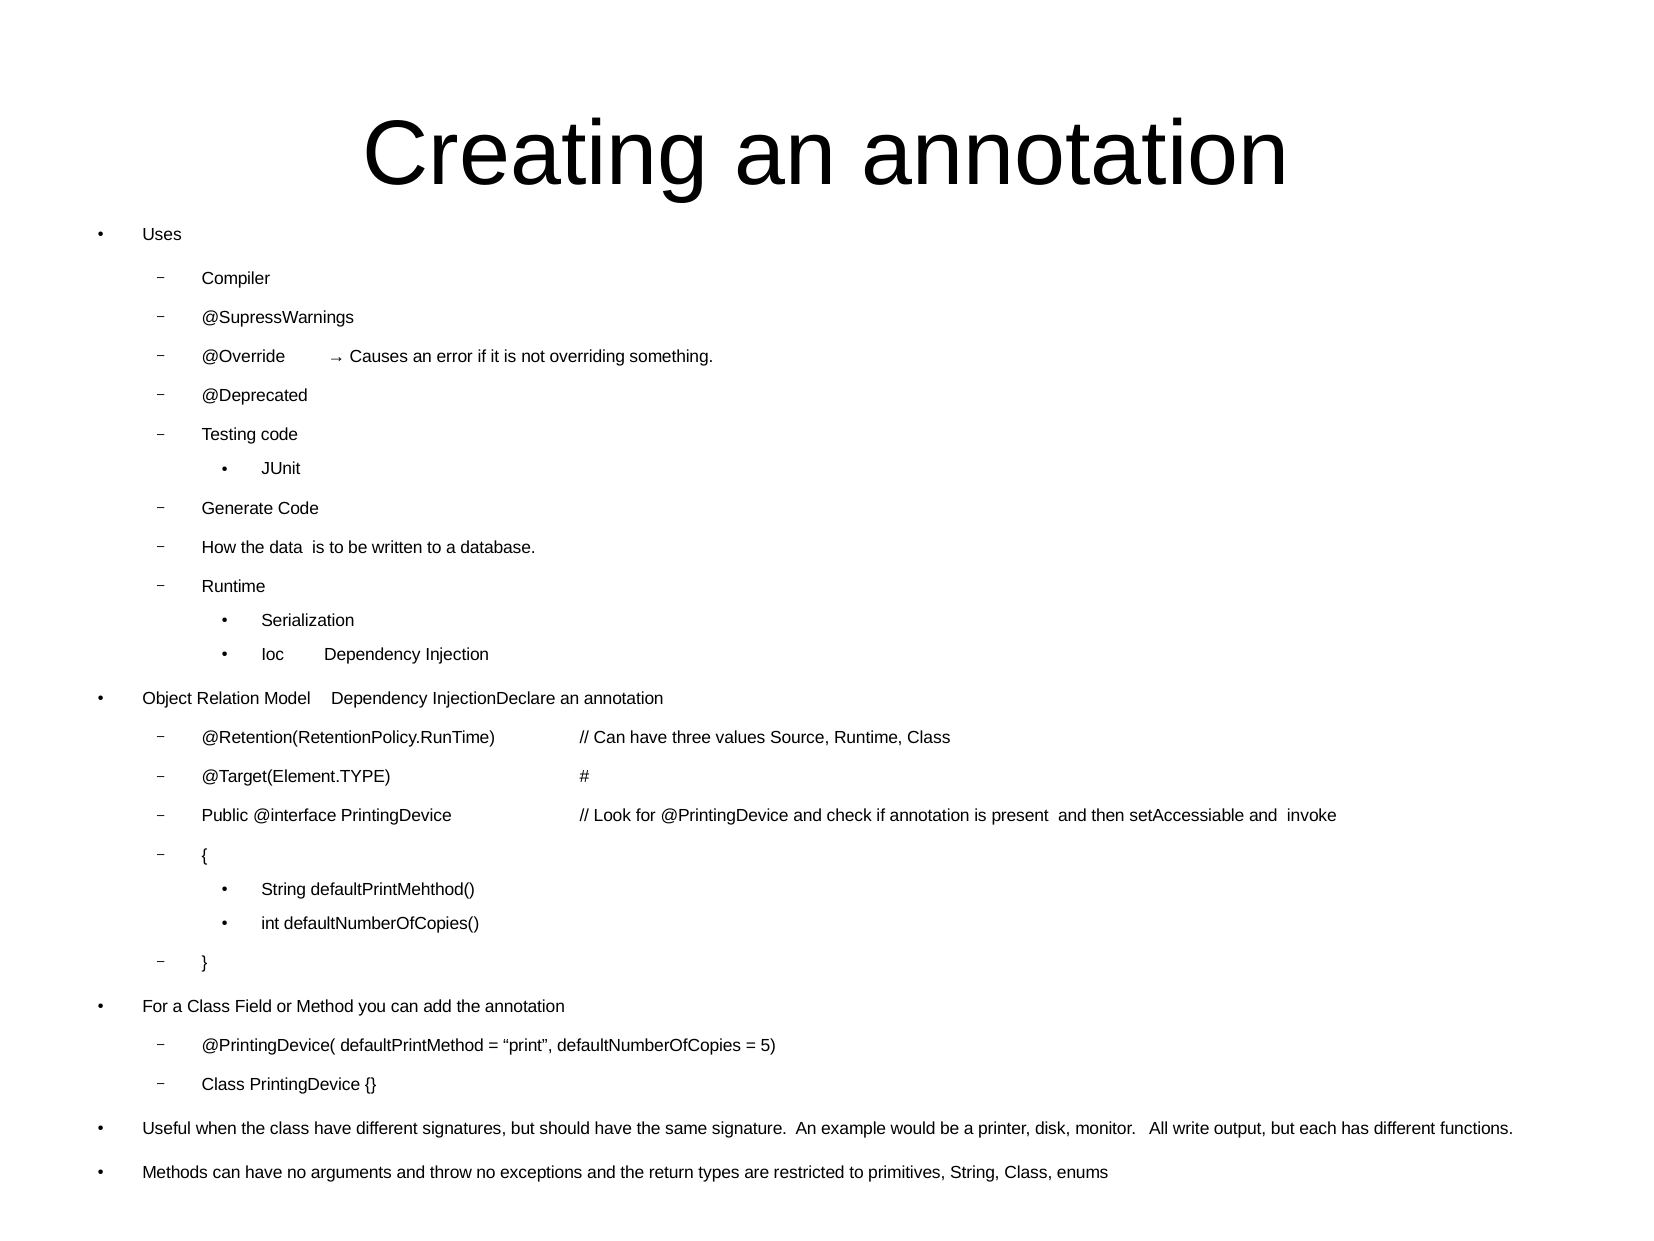

# Creating an annotation
Uses
Compiler
@SupressWarnings
@Override			→ Causes an error if it is not overriding something.
@Deprecated
Testing code
JUnit
Generate Code
How the data is to be written to a database.
Runtime
Serialization
Ioc 				Dependency Injection
Object Relation Model		Dependency InjectionDeclare an annotation
@Retention(RetentionPolicy.RunTime)				// Can have three values Source, Runtime, Class
@Target(Element.TYPE)							 	 	#
Public @interface PrintingDevice 			// Look for @PrintingDevice and check if annotation is present and then setAccessiable and invoke
{
String defaultPrintMehthod()
int defaultNumberOfCopies()
}
For a Class Field or Method you can add the annotation
@PrintingDevice( defaultPrintMethod = “print”, defaultNumberOfCopies = 5)
Class PrintingDevice {}
Useful when the class have different signatures, but should have the same signature. An example would be a printer, disk, monitor. All write output, but each has different functions.
Methods can have no arguments and throw no exceptions and the return types are restricted to primitives, String, Class, enums